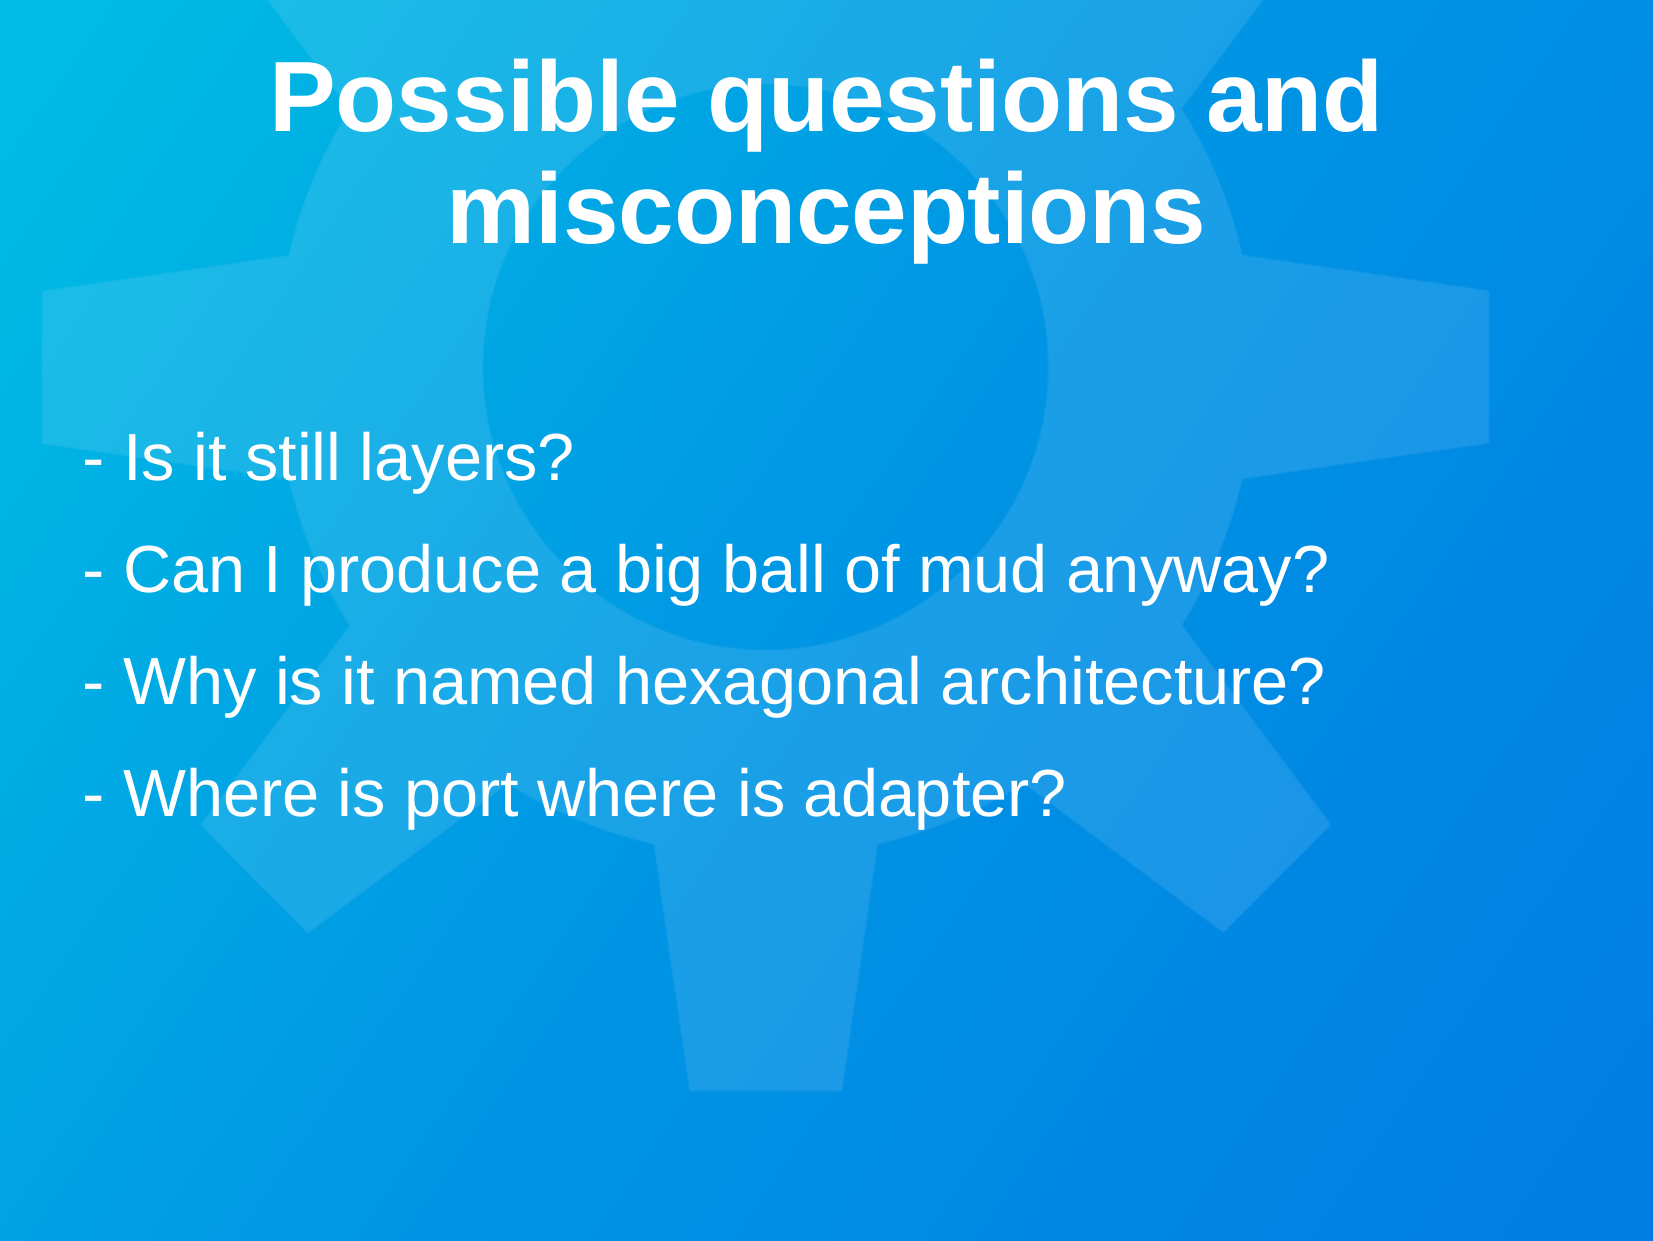

# Possible questions and misconceptions
- Is it still layers?
- Can I produce a big ball of mud anyway?
- Why is it named hexagonal architecture?
- Where is port where is adapter?